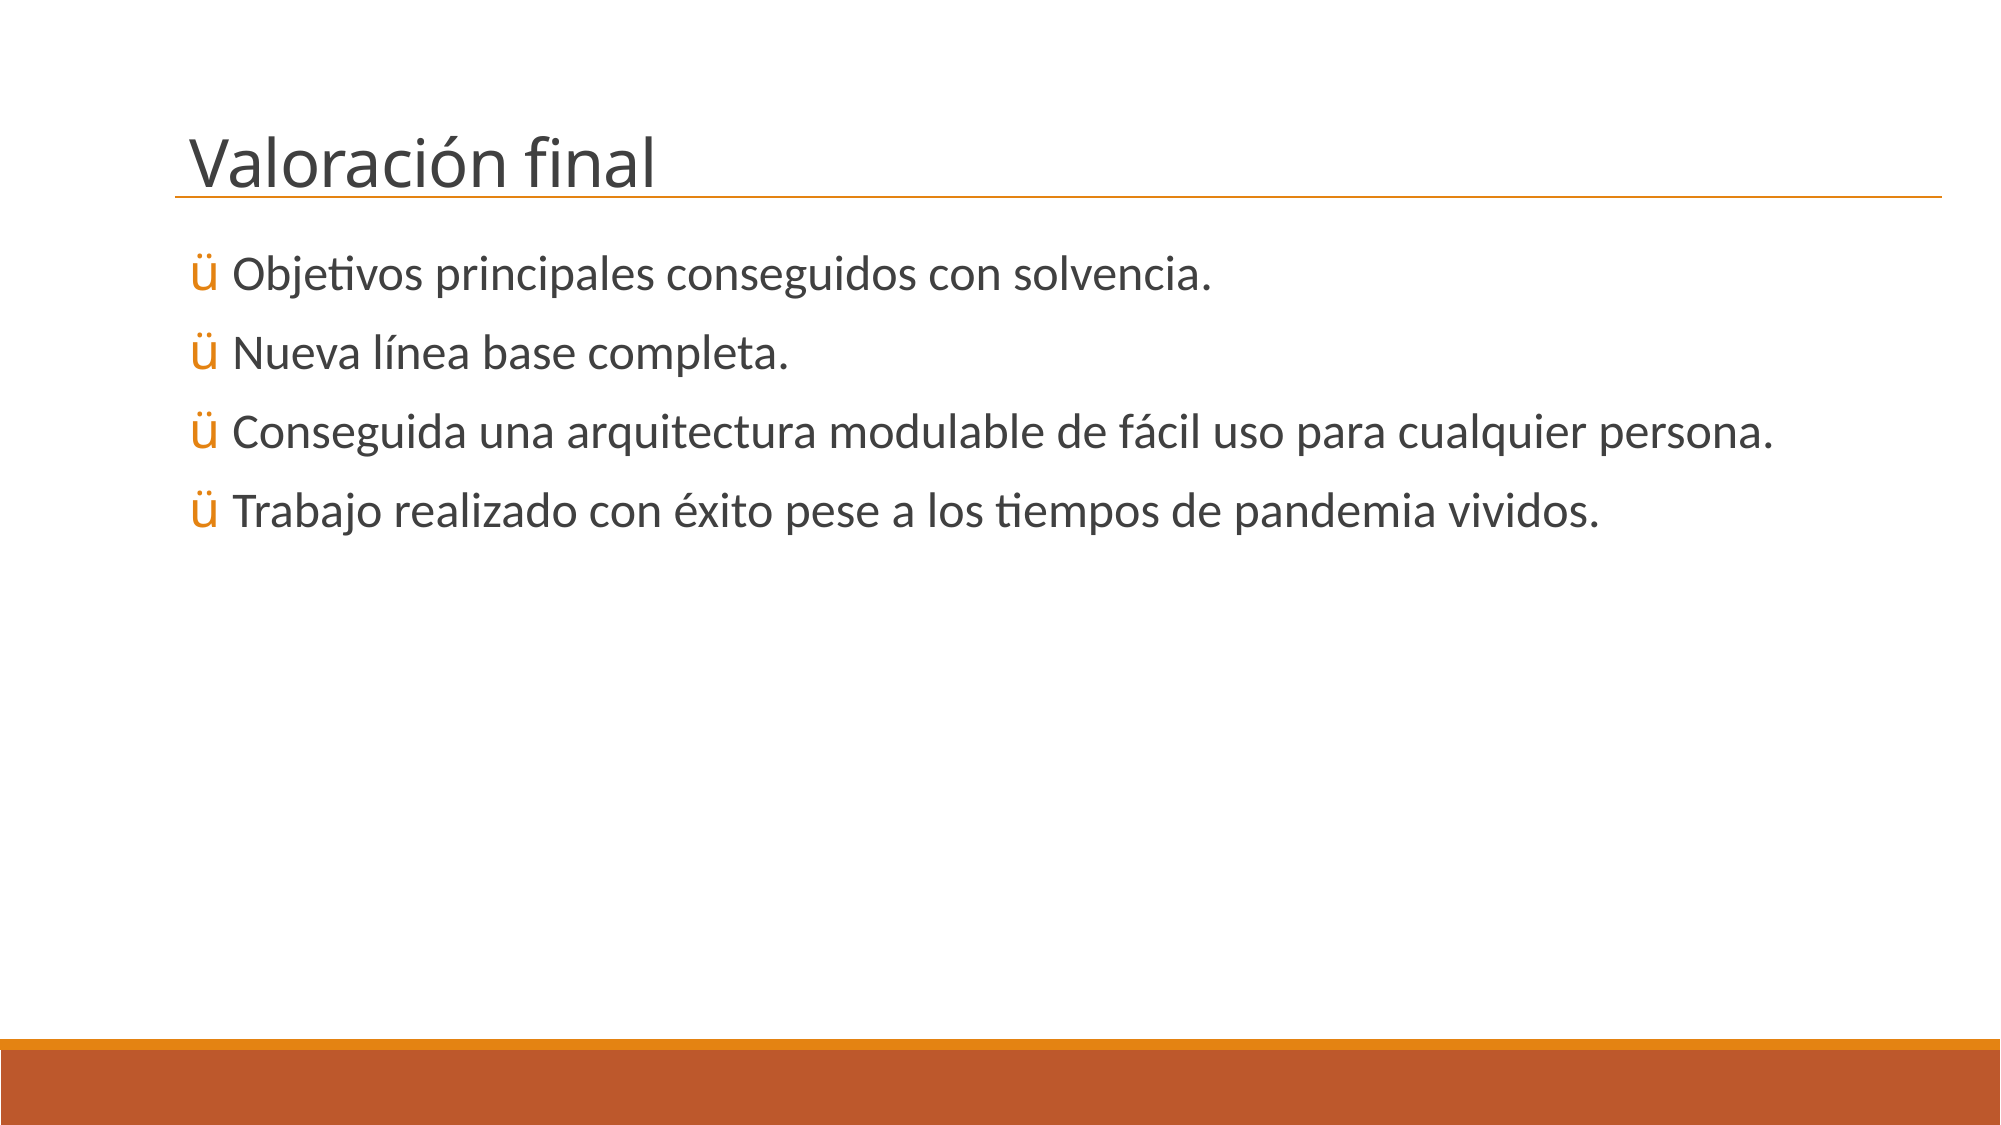

Valoración final
 Objetivos principales conseguidos con solvencia.
 Nueva línea base completa.
 Conseguida una arquitectura modulable de fácil uso para cualquier persona.
 Trabajo realizado con éxito pese a los tiempos de pandemia vividos.